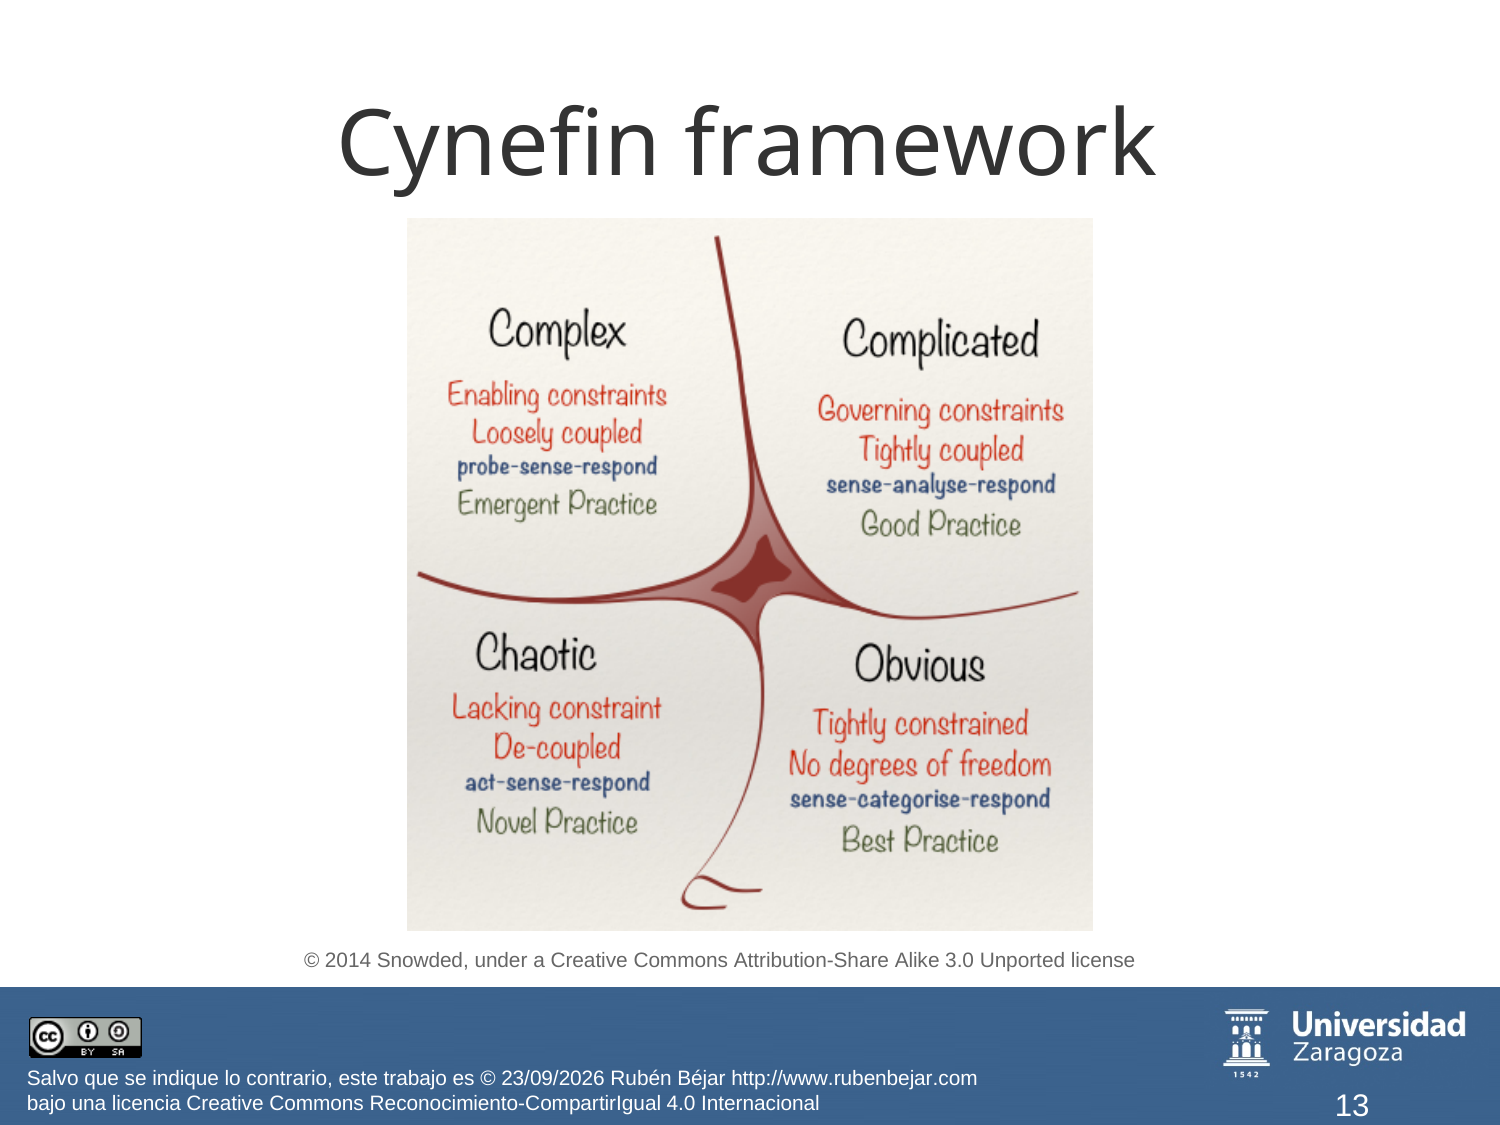

# Cynefin framework
© 2014 Snowded, under a Creative Commons Attribution-Share Alike 3.0 Unported license